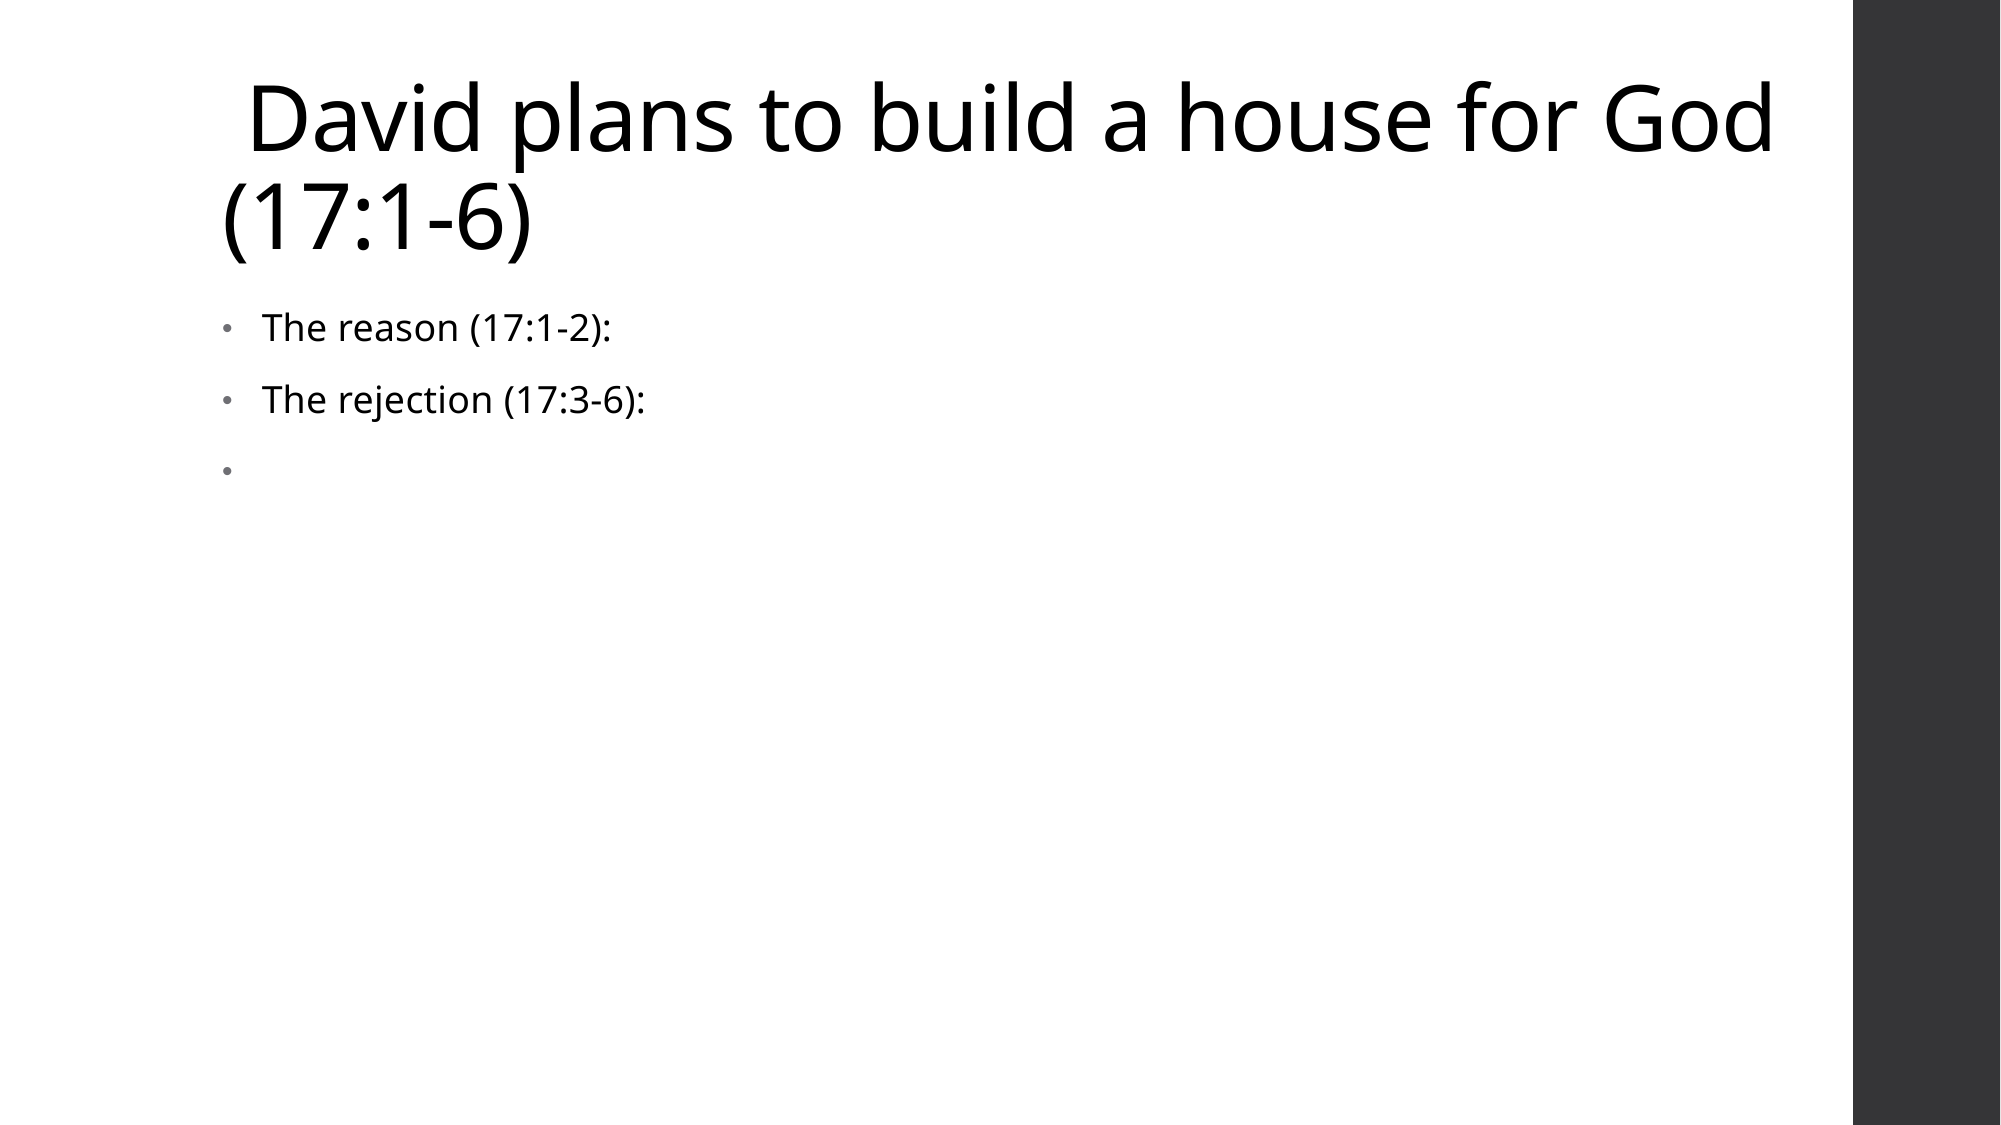

# David plans to build a house for God (17:1-6)
 The reason (17:1-2):
 The rejection (17:3-6):